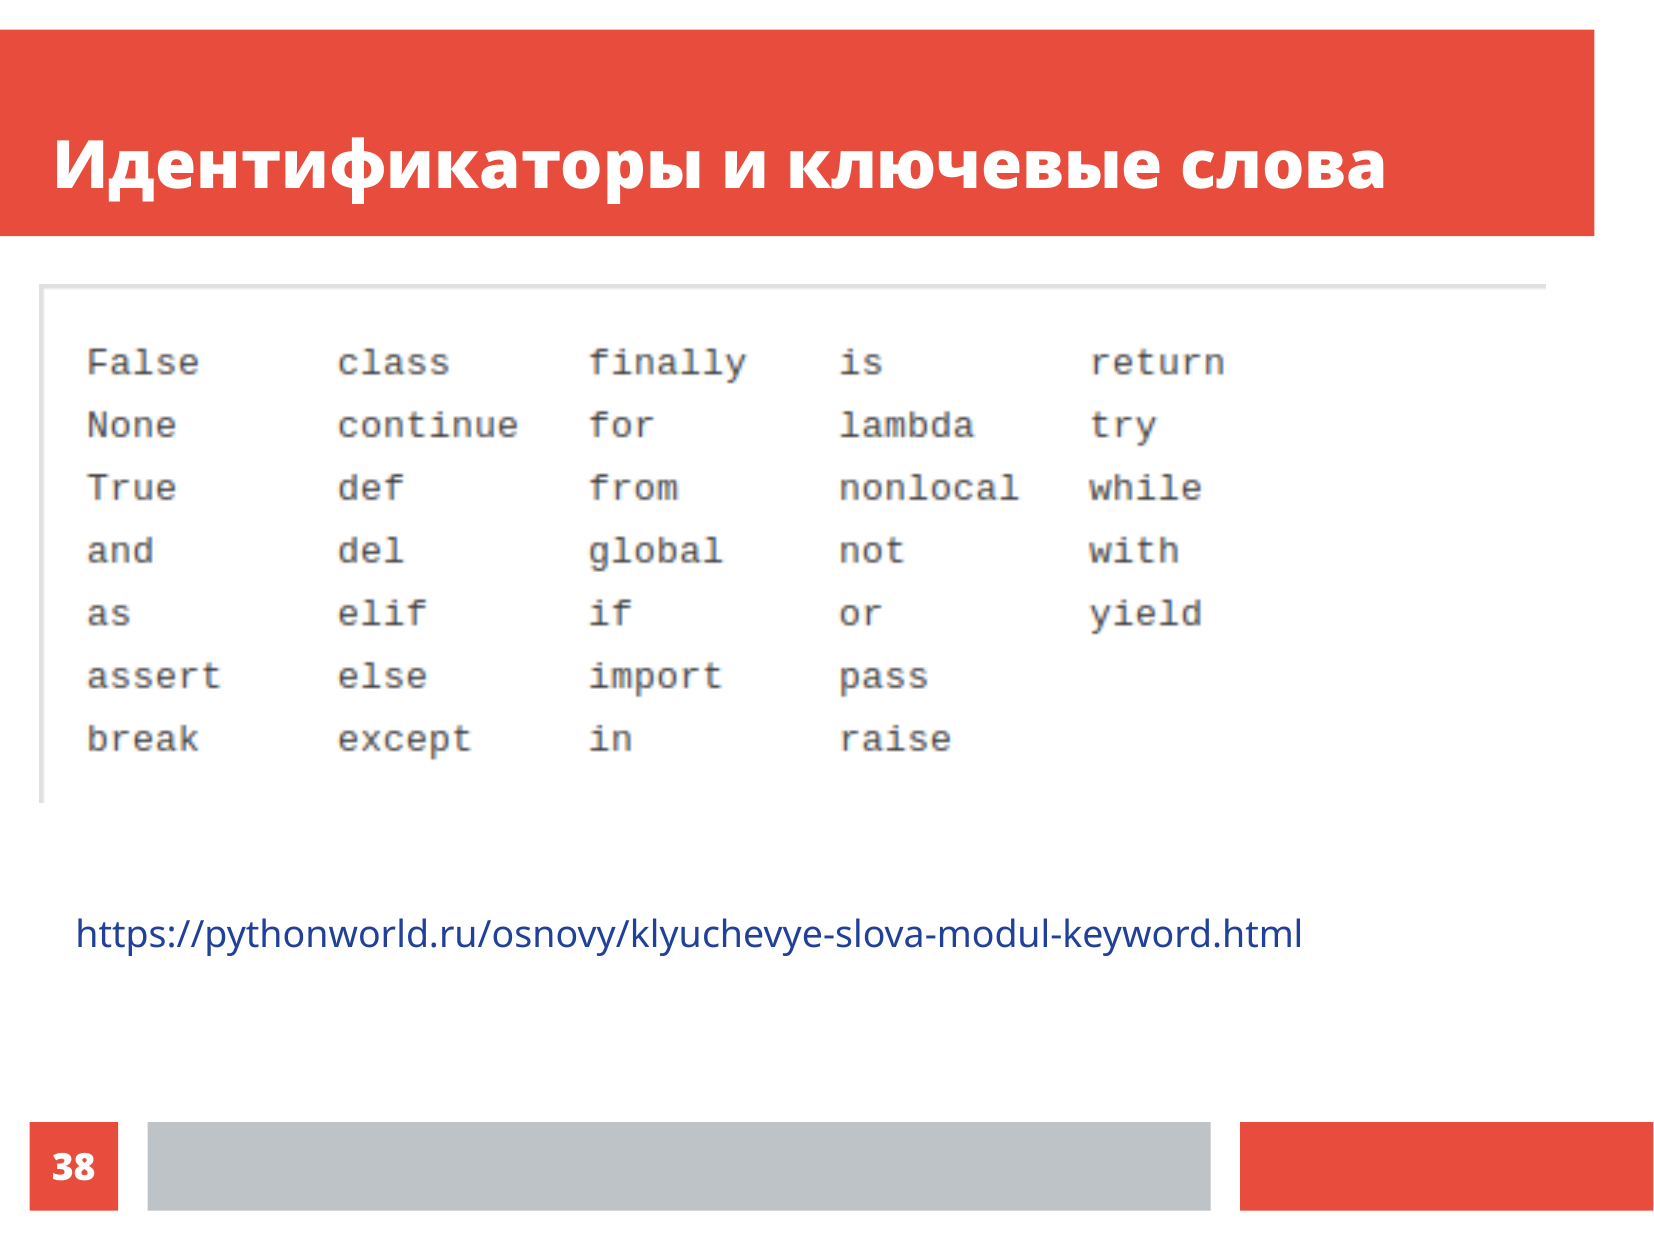

# Идентификаторы и ключевые слова
https://pythonworld.ru/osnovy/klyuchevye-slova-modul-keyword.html
38